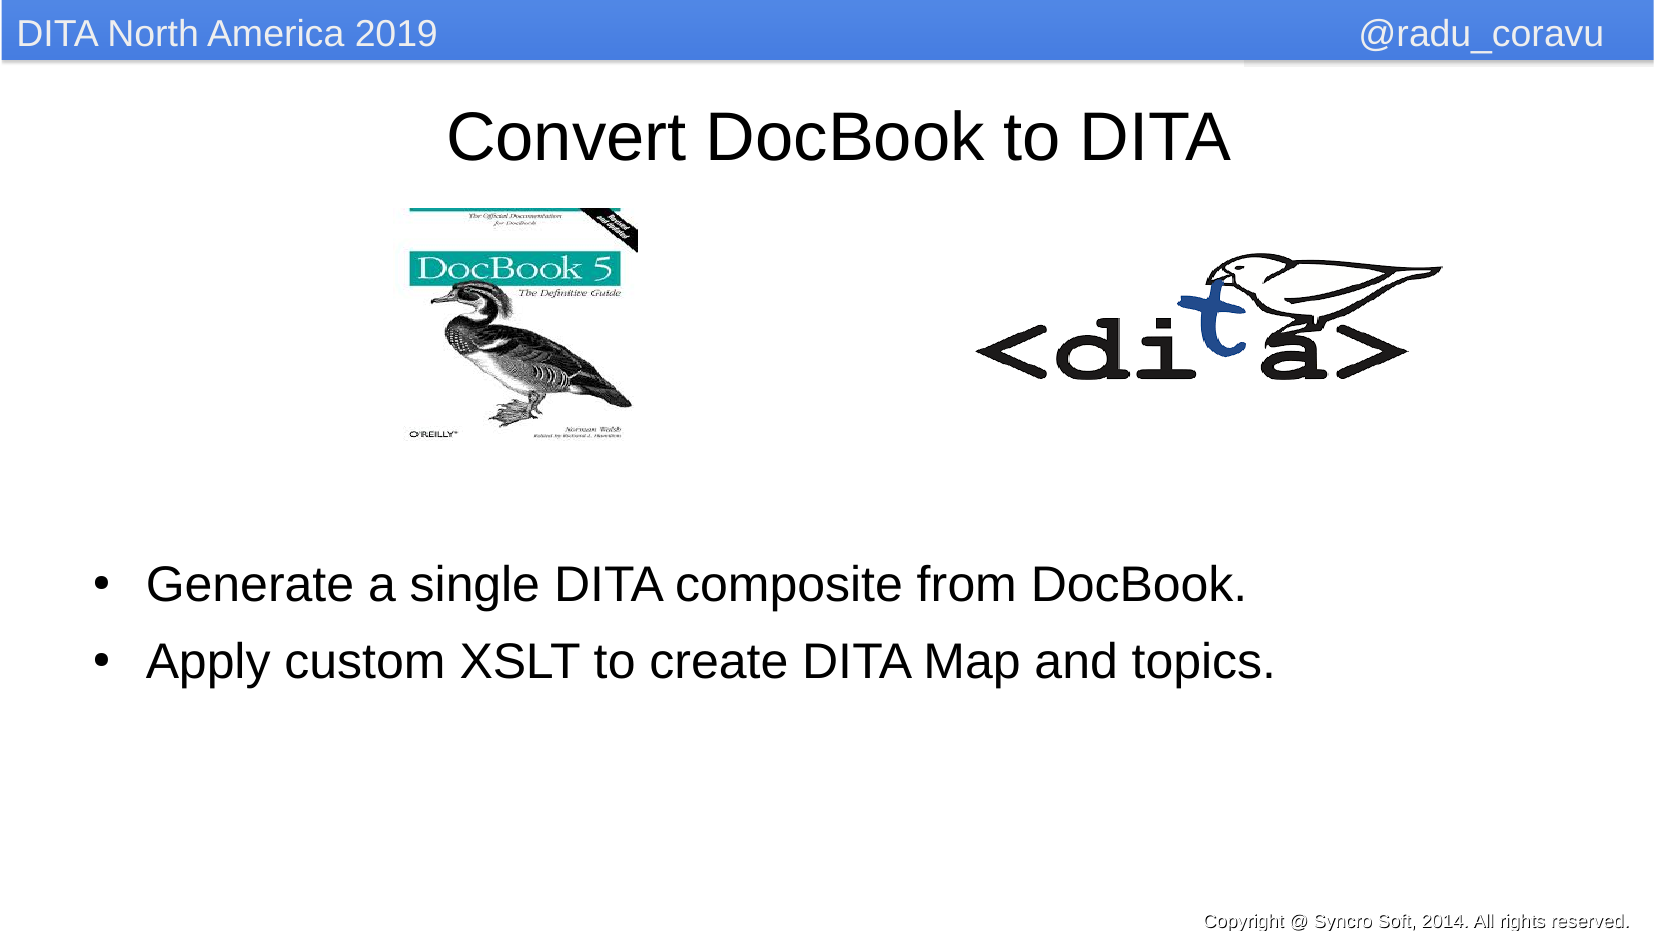

# Convert DocBook to DITA
Generate a single DITA composite from DocBook.
Apply custom XSLT to create DITA Map and topics.